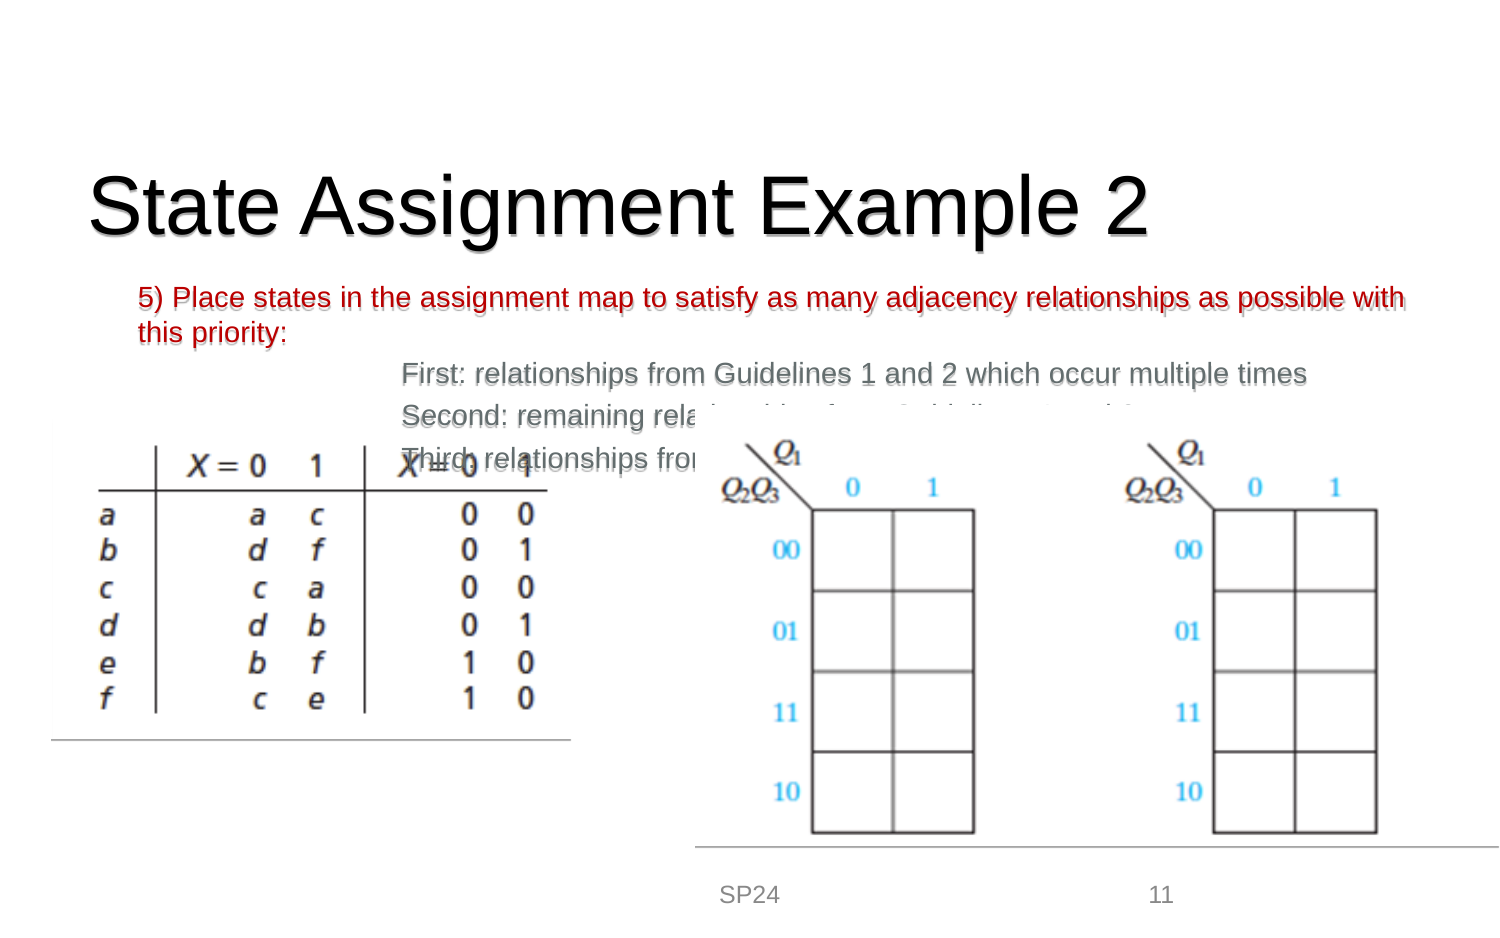

# State Assignment Example 2
5) Place states in the assignment map to satisfy as many adjacency relationships as possible with this priority:
		First: relationships from Guidelines 1 and 2 which occur multiple times
		Second: remaining relationships from Guidelines 1 and 2
		Third: relationships from Guideline 3
SP24